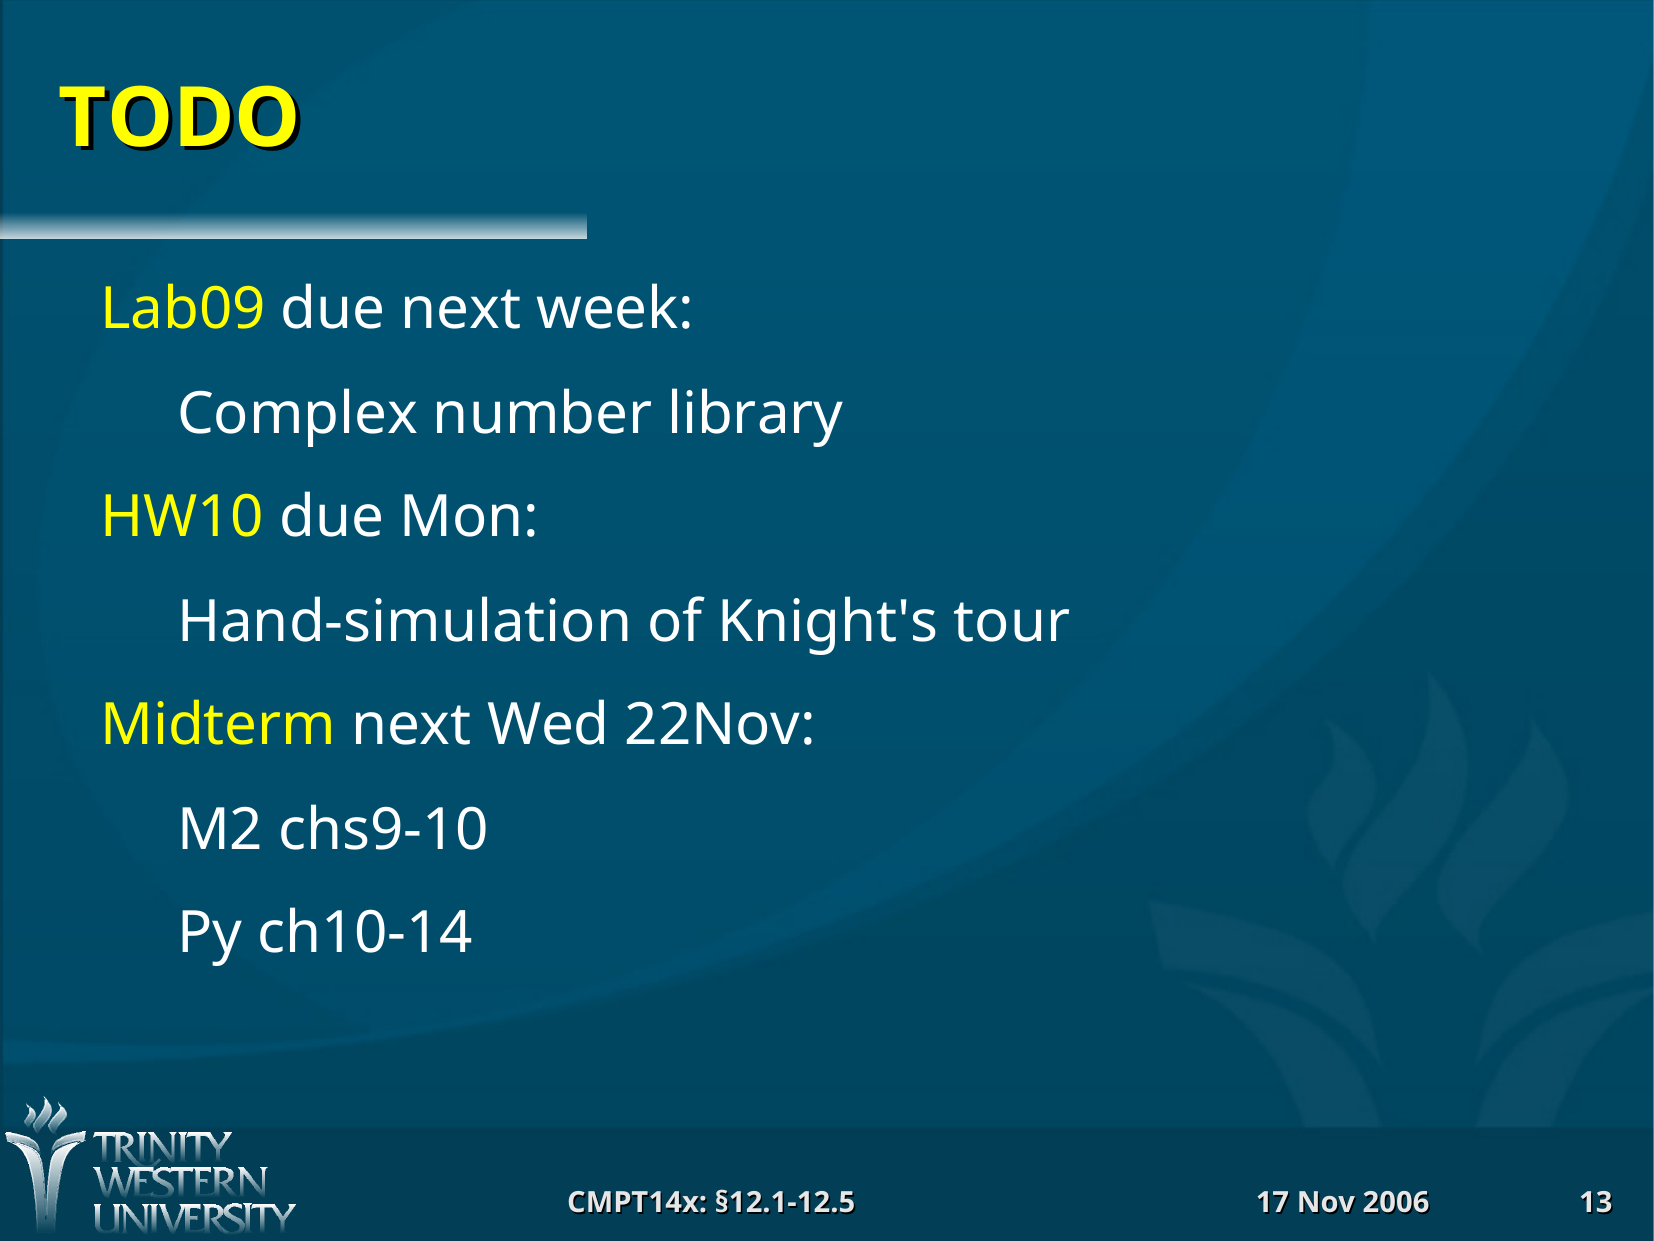

# TODO
Lab09 due next week:
Complex number library
HW10 due Mon:
Hand-simulation of Knight's tour
Midterm next Wed 22Nov:
M2 chs9-10
Py ch10-14
CMPT14x: §12.1-12.5
17 Nov 2006
13